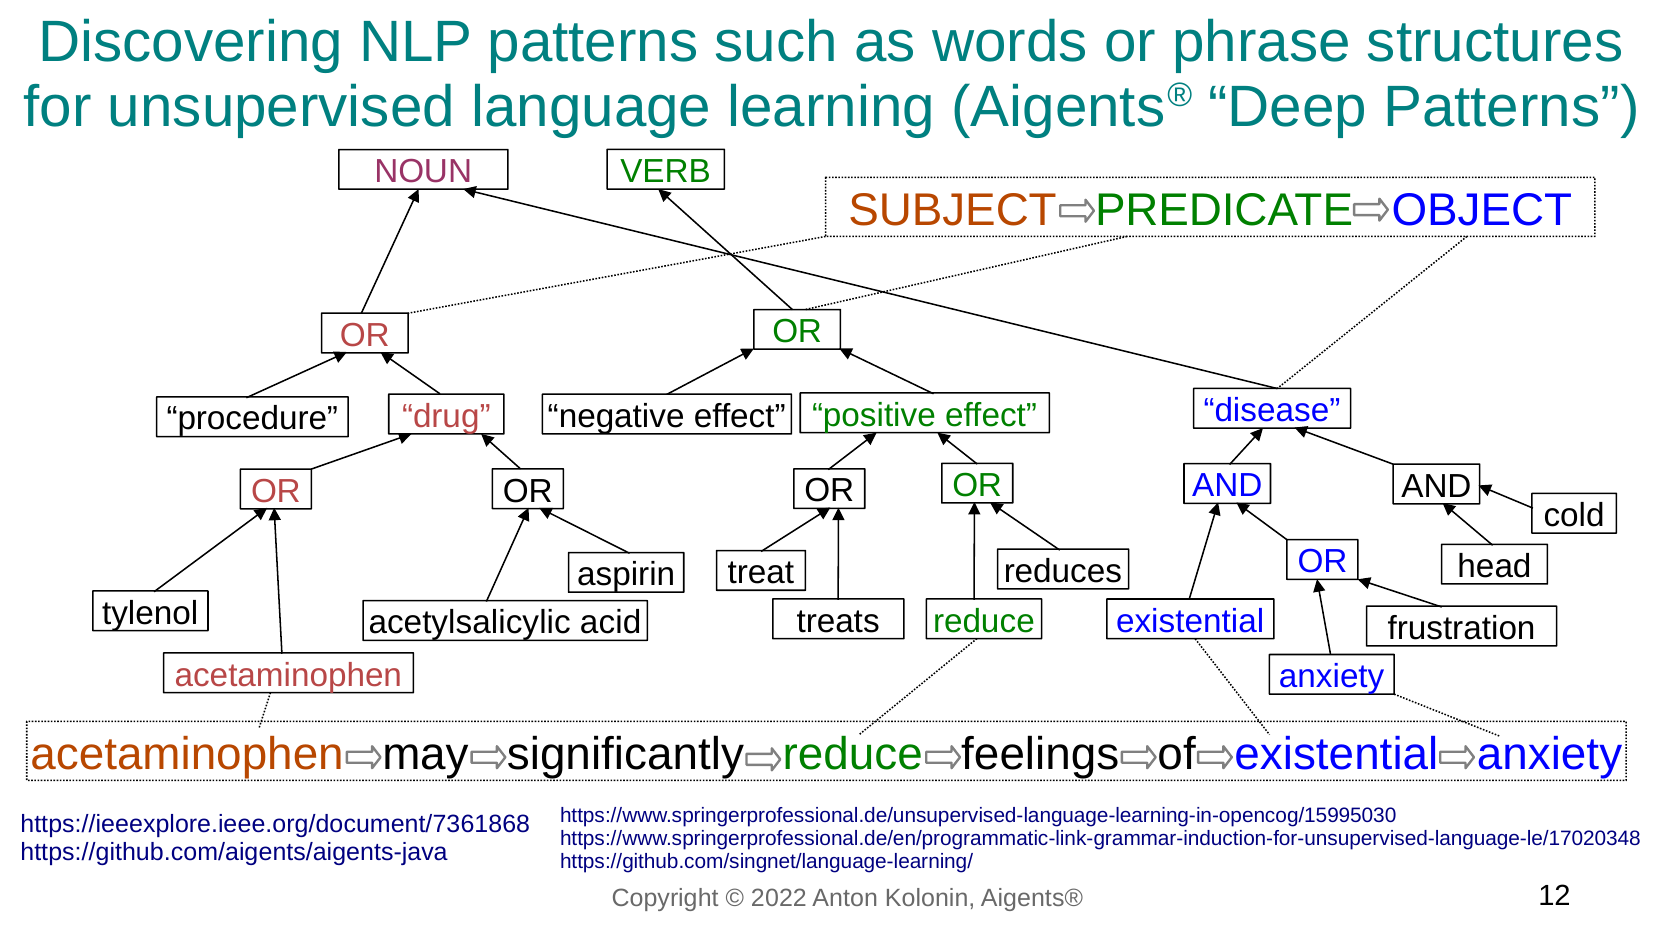

Discovering NLP patterns such as words or phrase structures for unsupervised language learning (Aigents® “Deep Patterns”)
VERB
NOUN
| |
| --- |
SUBJECT PREDICATE OBJECT
OR
OR
“disease”
“positive effect”
“drug”
“negative effect”
“procedure”
OR
AND
AND
OR
OR
OR
cold
OR
head
reduces
treat
aspirin
tylenol
treats
reduce
existential
acetylsalicylic acid
frustration
acetaminophen
anxiety
acetaminophen may significantly reduce feelings of existential anxiety
https://www.springerprofessional.de/unsupervised-language-learning-in-opencog/15995030
https://www.springerprofessional.de/en/programmatic-link-grammar-induction-for-unsupervised-language-le/17020348
https://github.com/singnet/language-learning/
https://ieeexplore.ieee.org/document/7361868
https://github.com/aigents/aigents-java
Copyright © 2022 Anton Kolonin, Aigents®
12